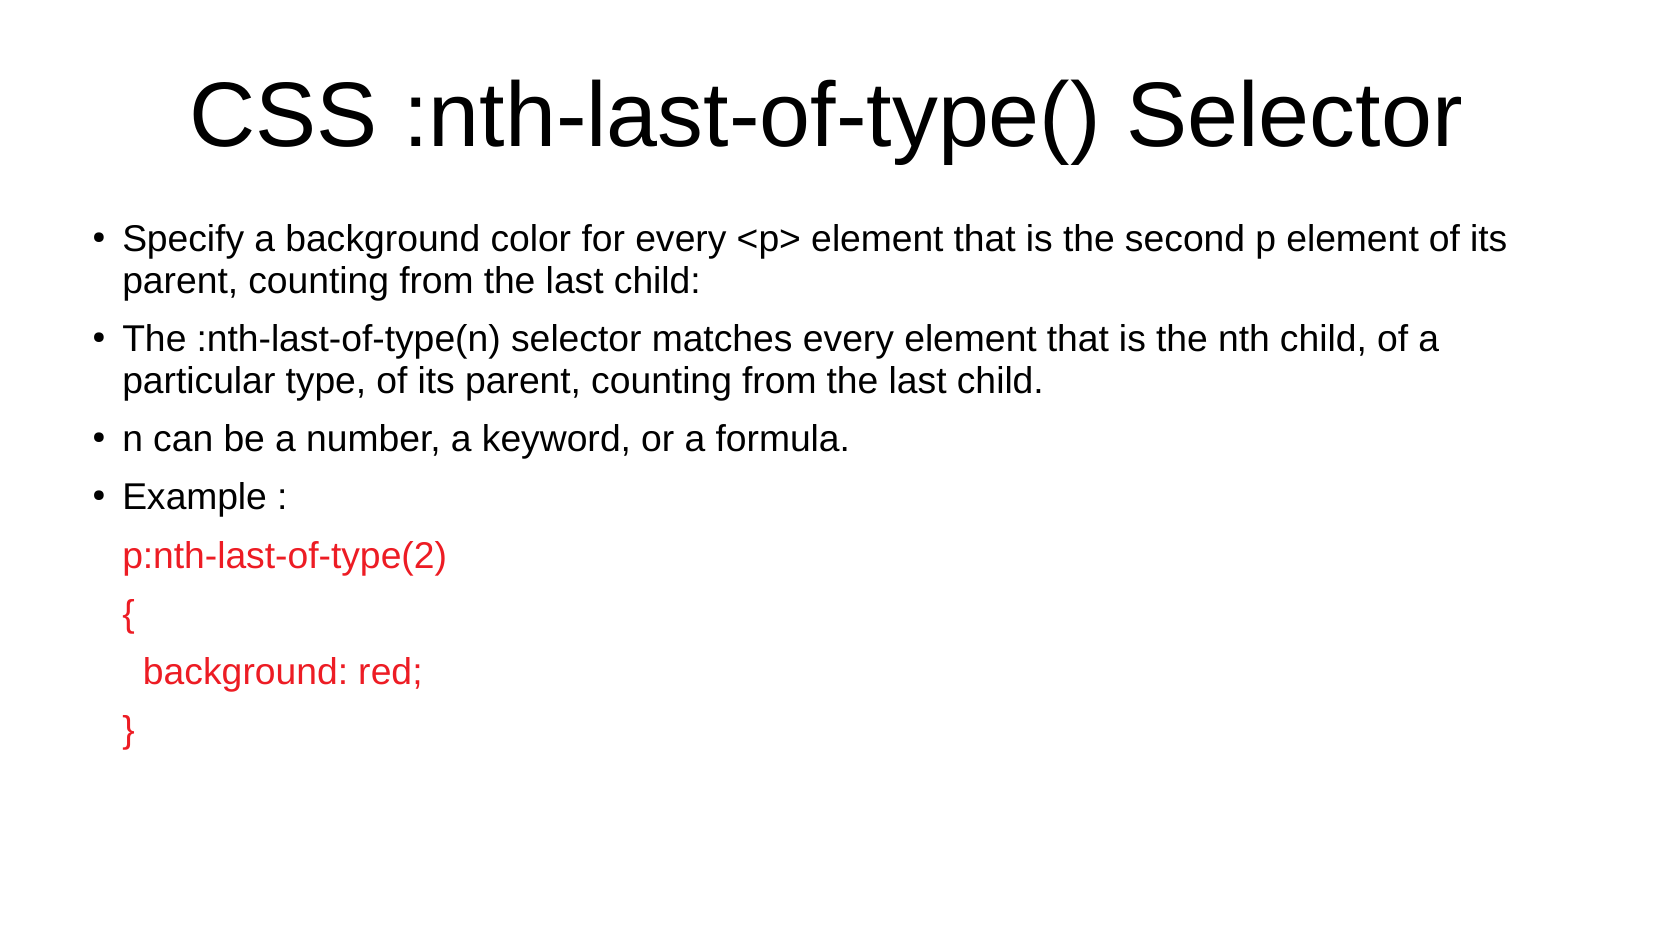

# CSS :nth-last-of-type() Selector
Specify a background color for every <p> element that is the second p element of its parent, counting from the last child:
The :nth-last-of-type(n) selector matches every element that is the nth child, of a particular type, of its parent, counting from the last child.
n can be a number, a keyword, or a formula.
Example :
p:nth-last-of-type(2)
{
 background: red;
}